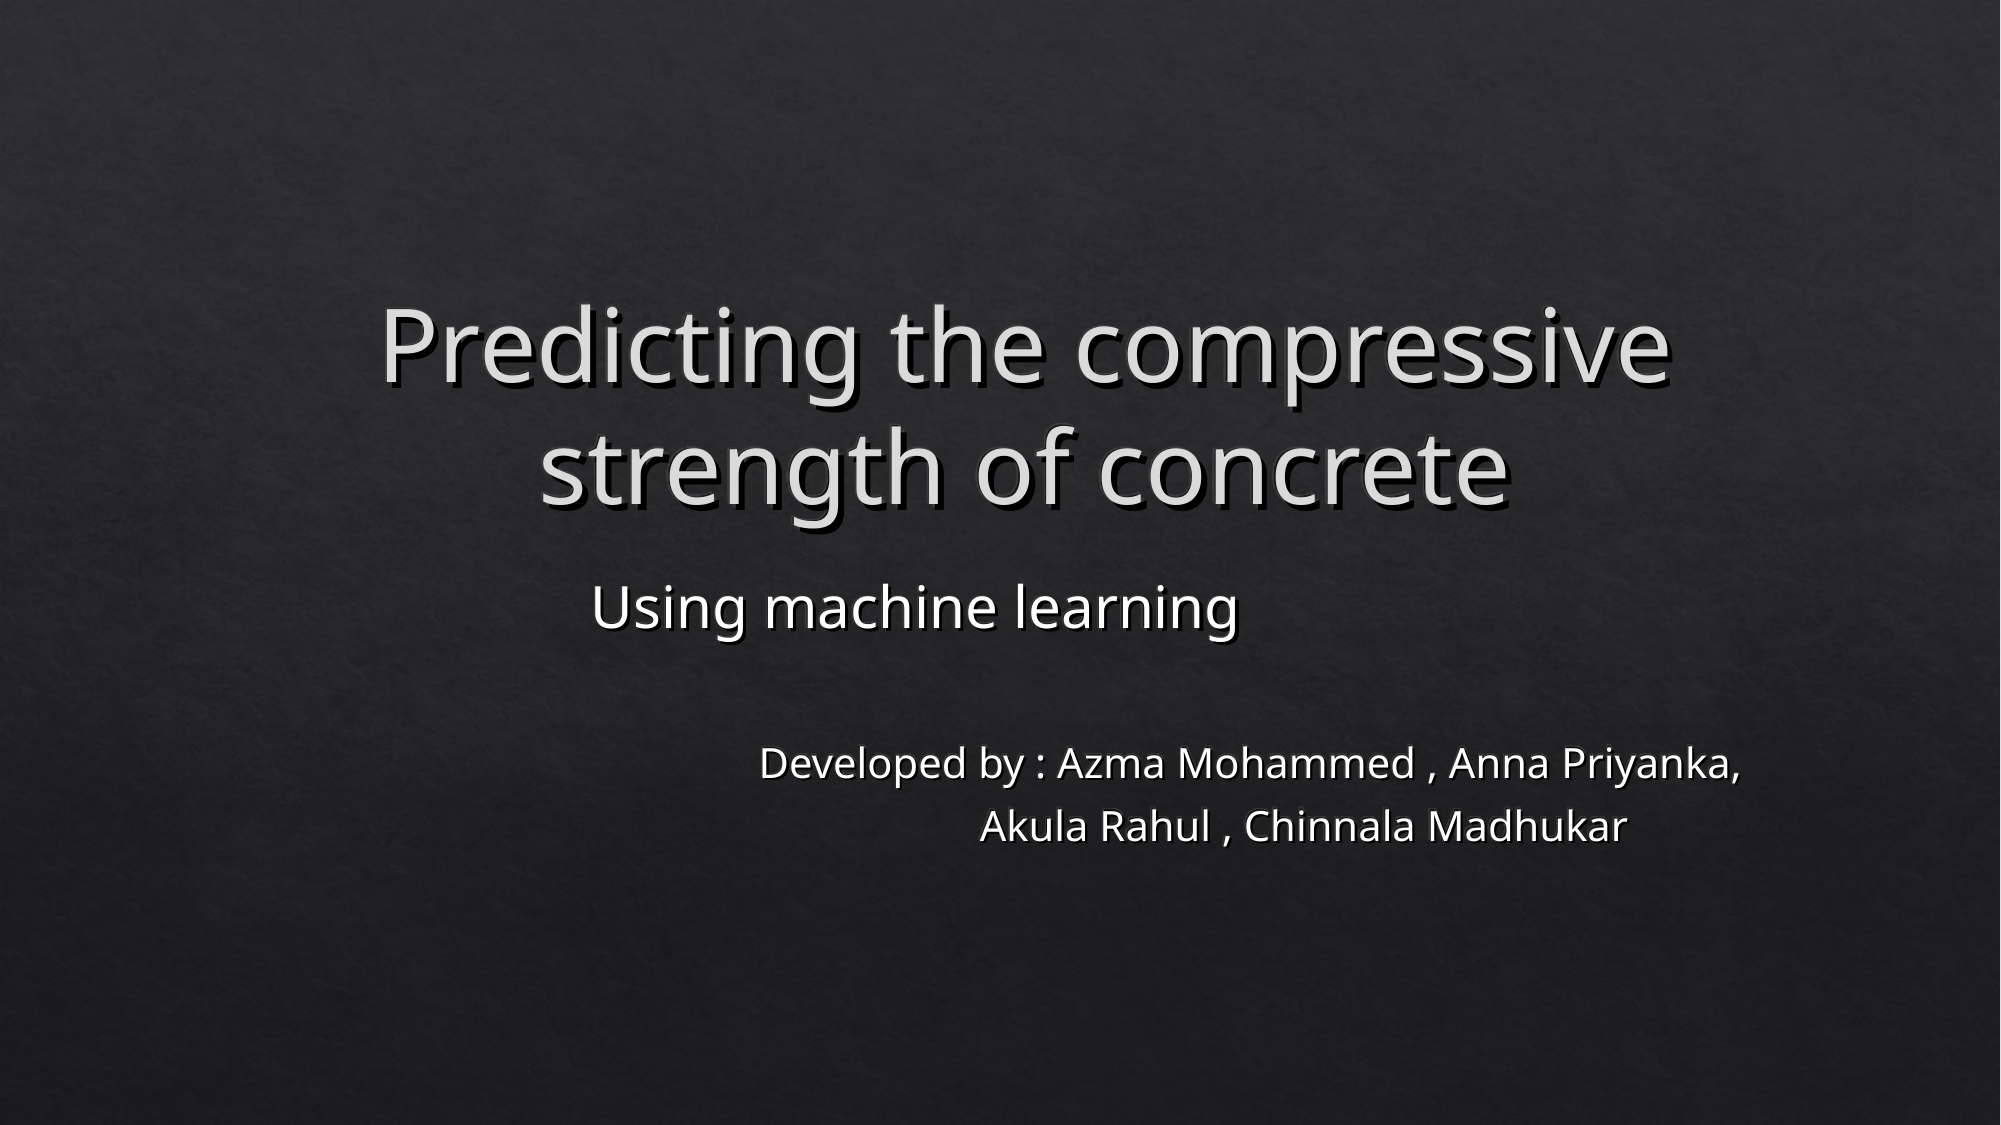

# Predicting the compressive strength of concrete
Using machine learning
 Developed by : Azma Mohammed , Anna Priyanka,
 Akula Rahul , Chinnala Madhukar